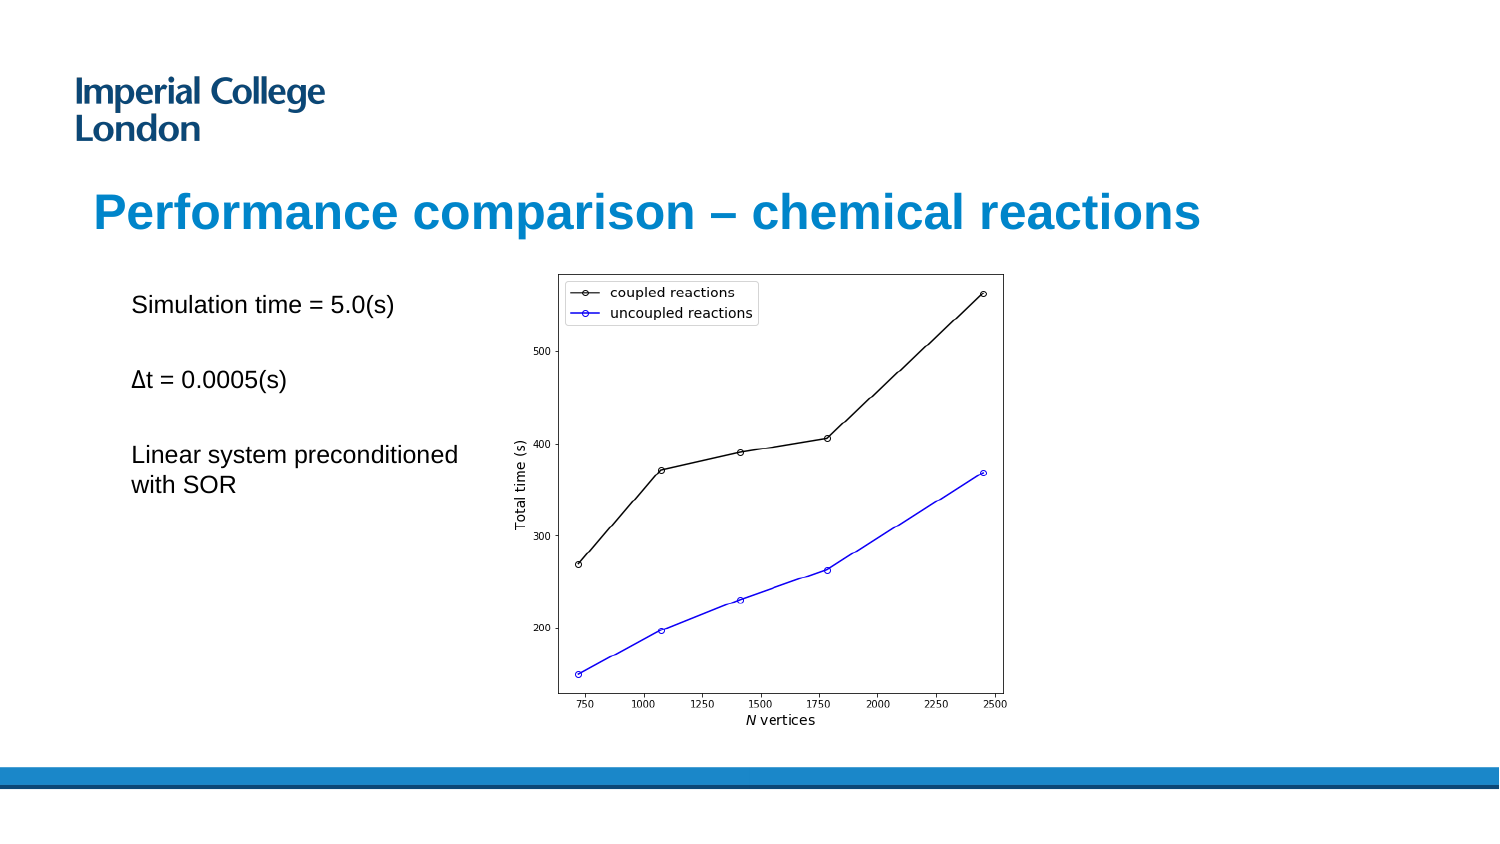

Performance comparison – chemical reactions
# Simulation time = 5.0(s)
Δt = 0.0005(s)
Linear system preconditioned with SOR